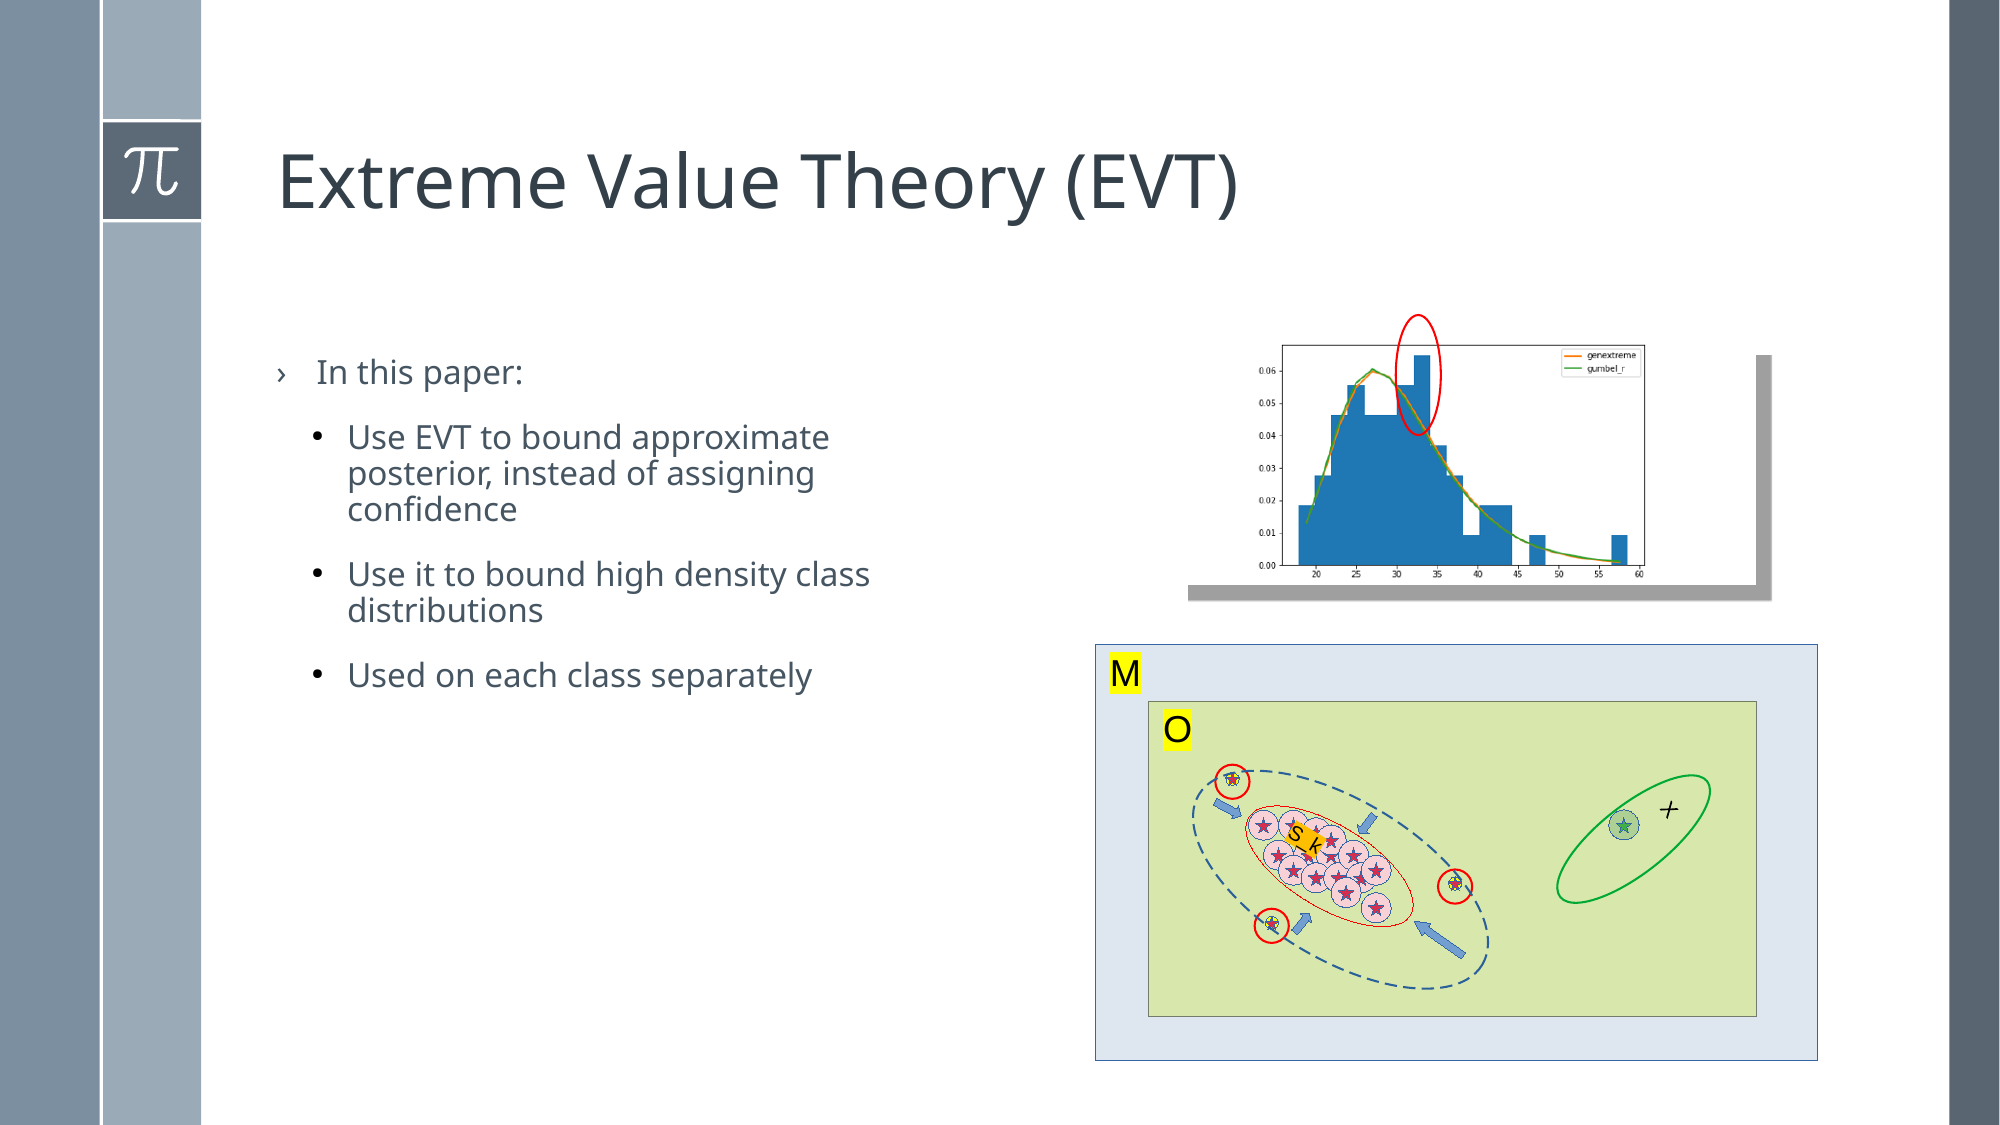

Extreme Value Theory (EVT)
In this paper:
Use EVT to bound approximate posterior, instead of assigning confidence
Use it to bound high density class distributions
Used on each class separately
M
O
X
S_k